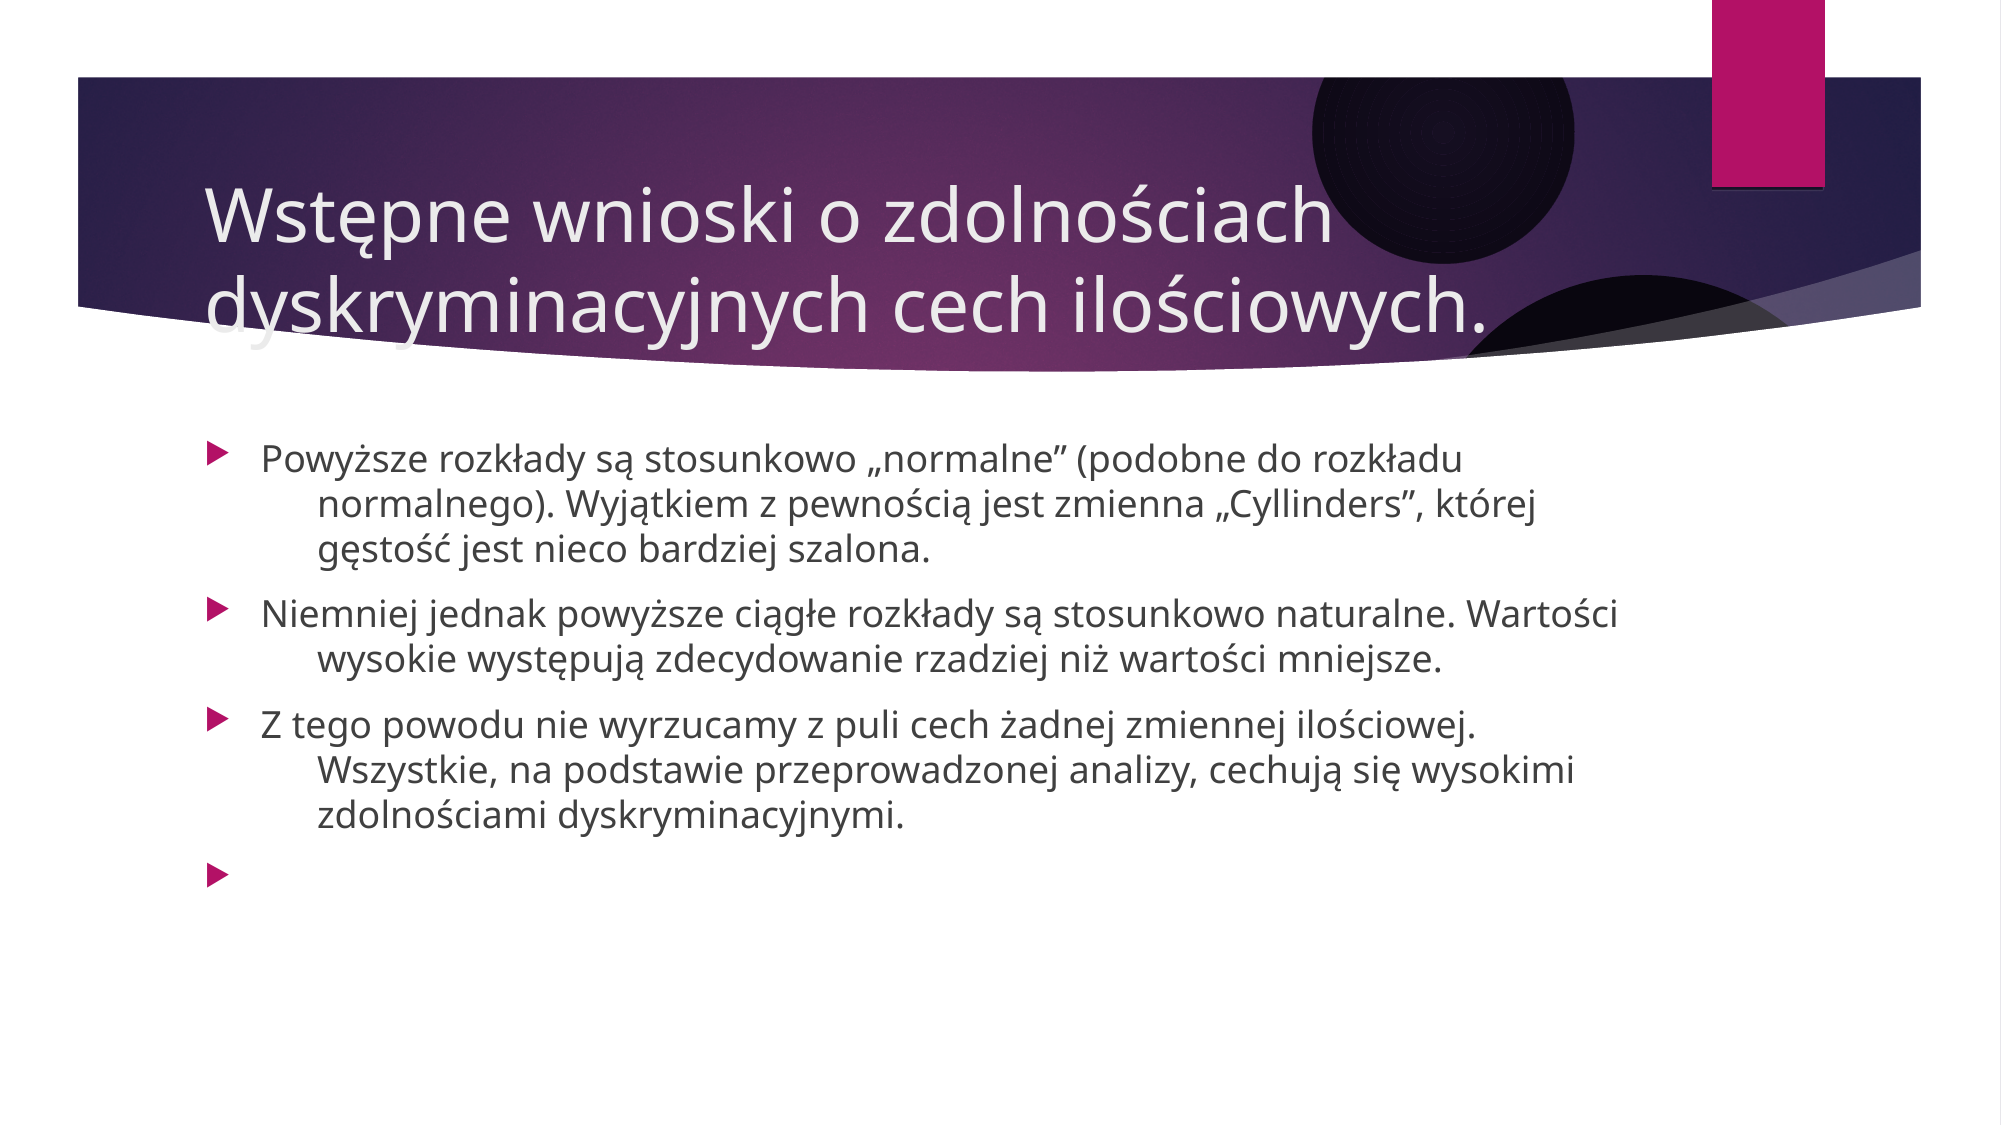

# Wstępne wnioski o zdolnościach dyskryminacyjnych cech ilościowych.
Powyższe rozkłady są stosunkowo „normalne” (podobne do rozkładu normalnego). Wyjątkiem z pewnością jest zmienna „Cyllinders”, której gęstość jest nieco bardziej szalona.
Niemniej jednak powyższe ciągłe rozkłady są stosunkowo naturalne. Wartości wysokie występują zdecydowanie rzadziej niż wartości mniejsze.
Z tego powodu nie wyrzucamy z puli cech żadnej zmiennej ilościowej. Wszystkie, na podstawie przeprowadzonej analizy, cechują się wysokimi zdolnościami dyskryminacyjnymi.